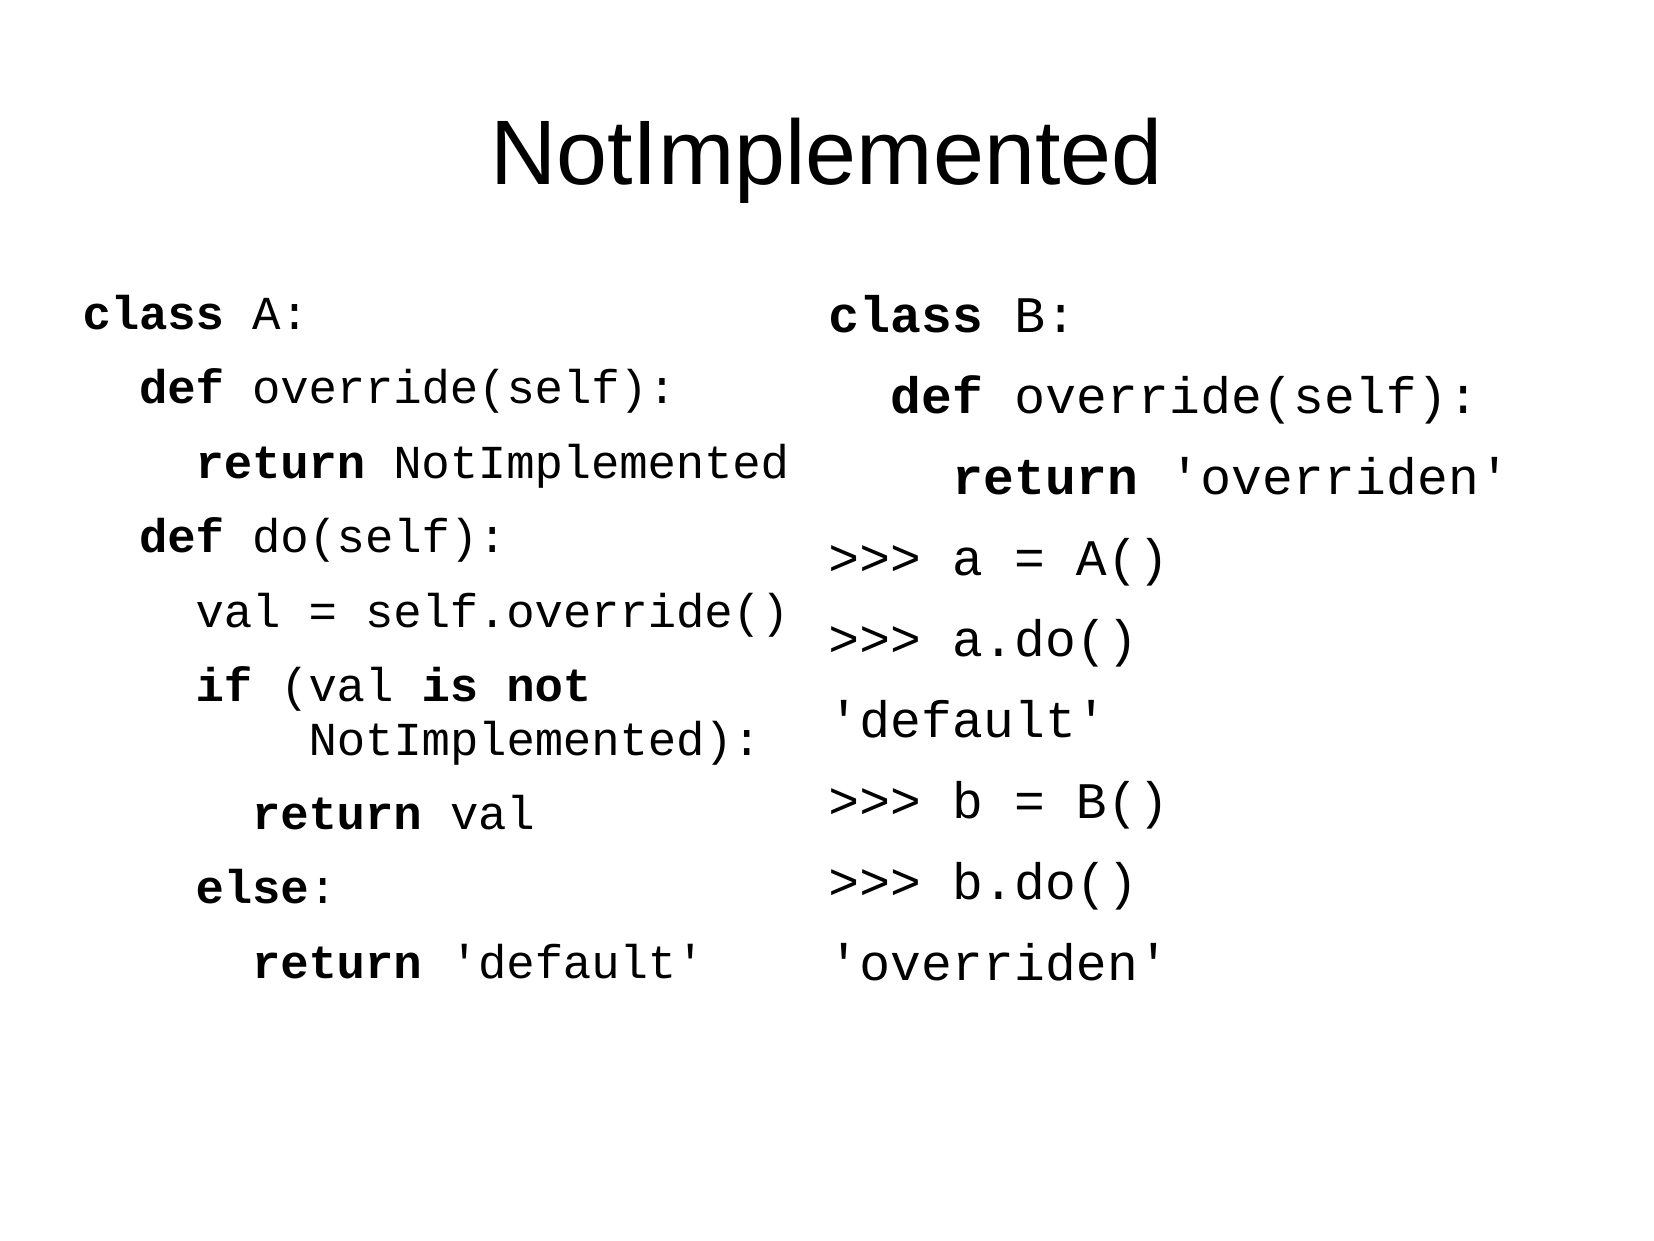

# NotImplemented
class A:
 def override(self):
 return NotImplemented
 def do(self):
 val = self.override()
 if (val is not NotImplemented):
 return val
 else:
 return 'default'
class B:
 def override(self):
 return 'overriden'
>>> a = A()
>>> a.do()
'default'
>>> b = B()
>>> b.do()
'overriden'